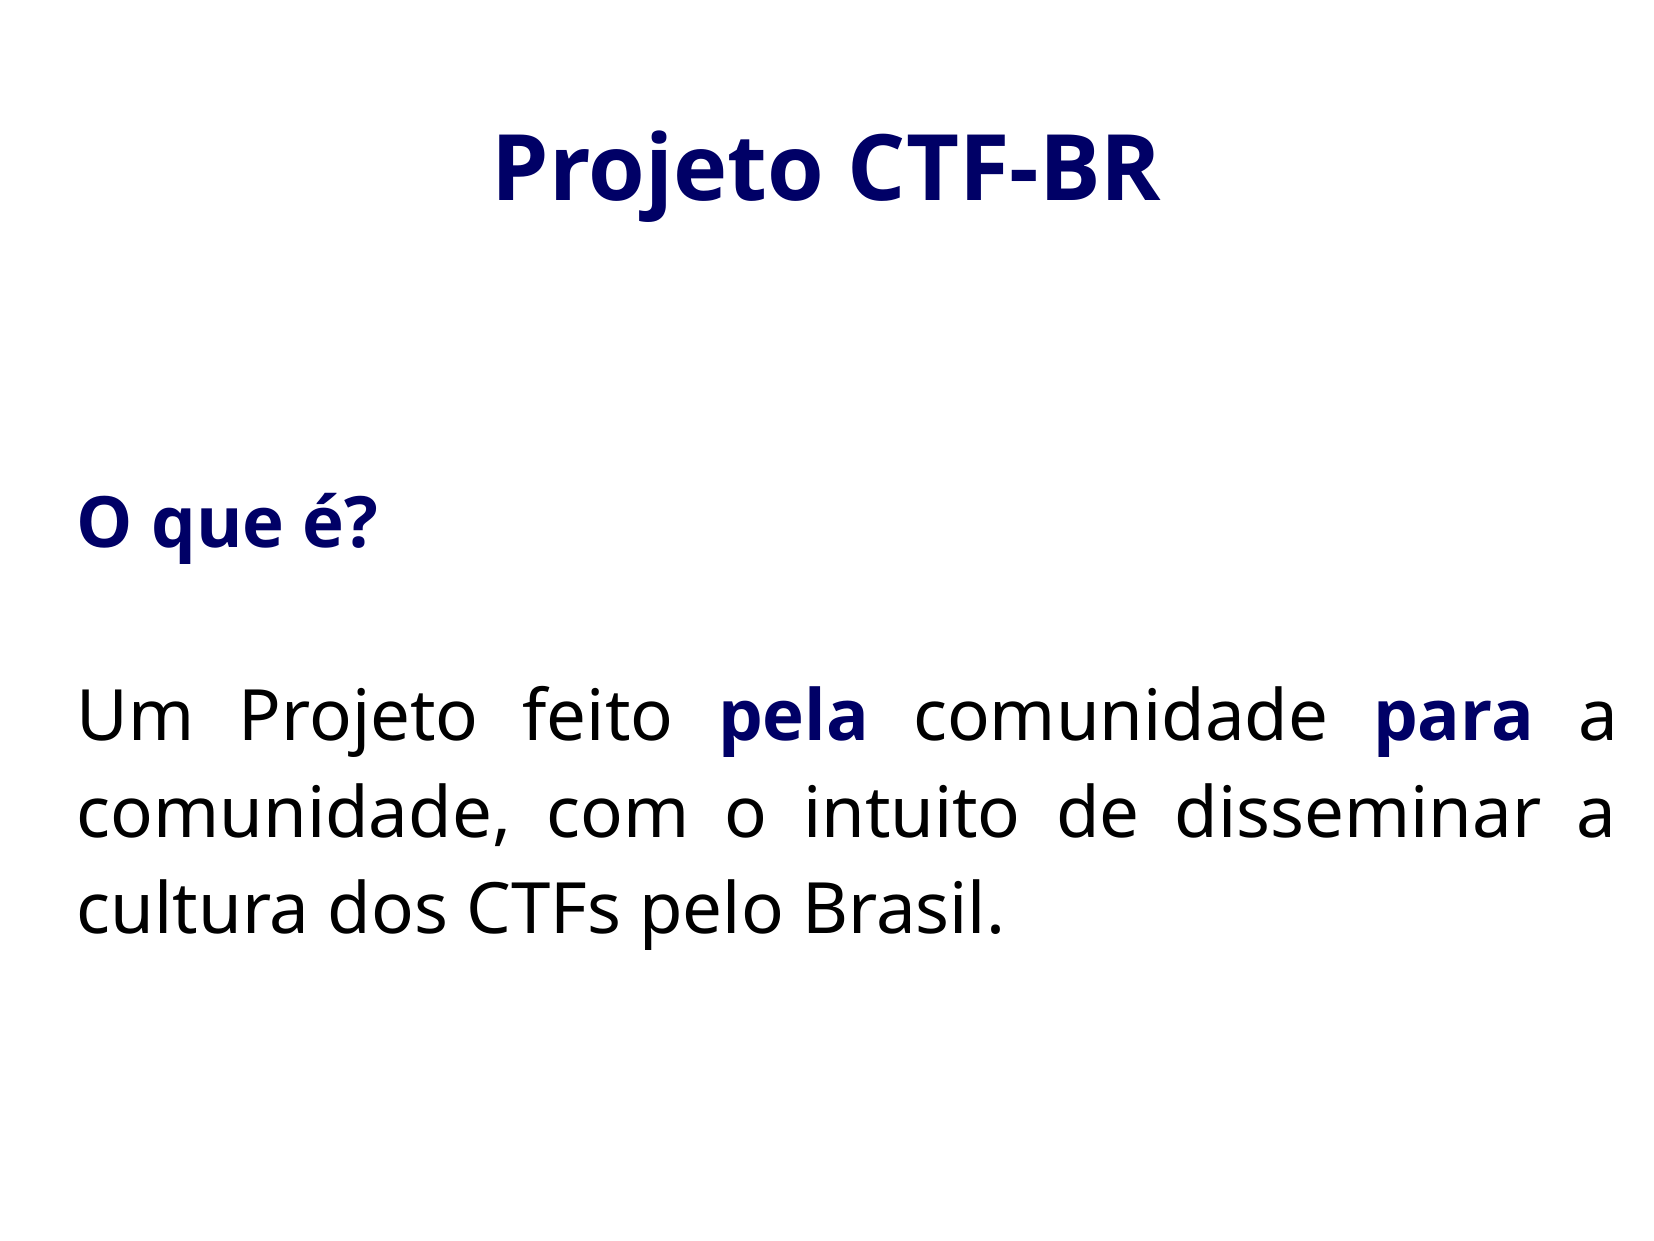

# Projeto CTF-BR
O que é?
Um Projeto feito pela comunidade para a comunidade, com o intuito de disseminar a cultura dos CTFs pelo Brasil.